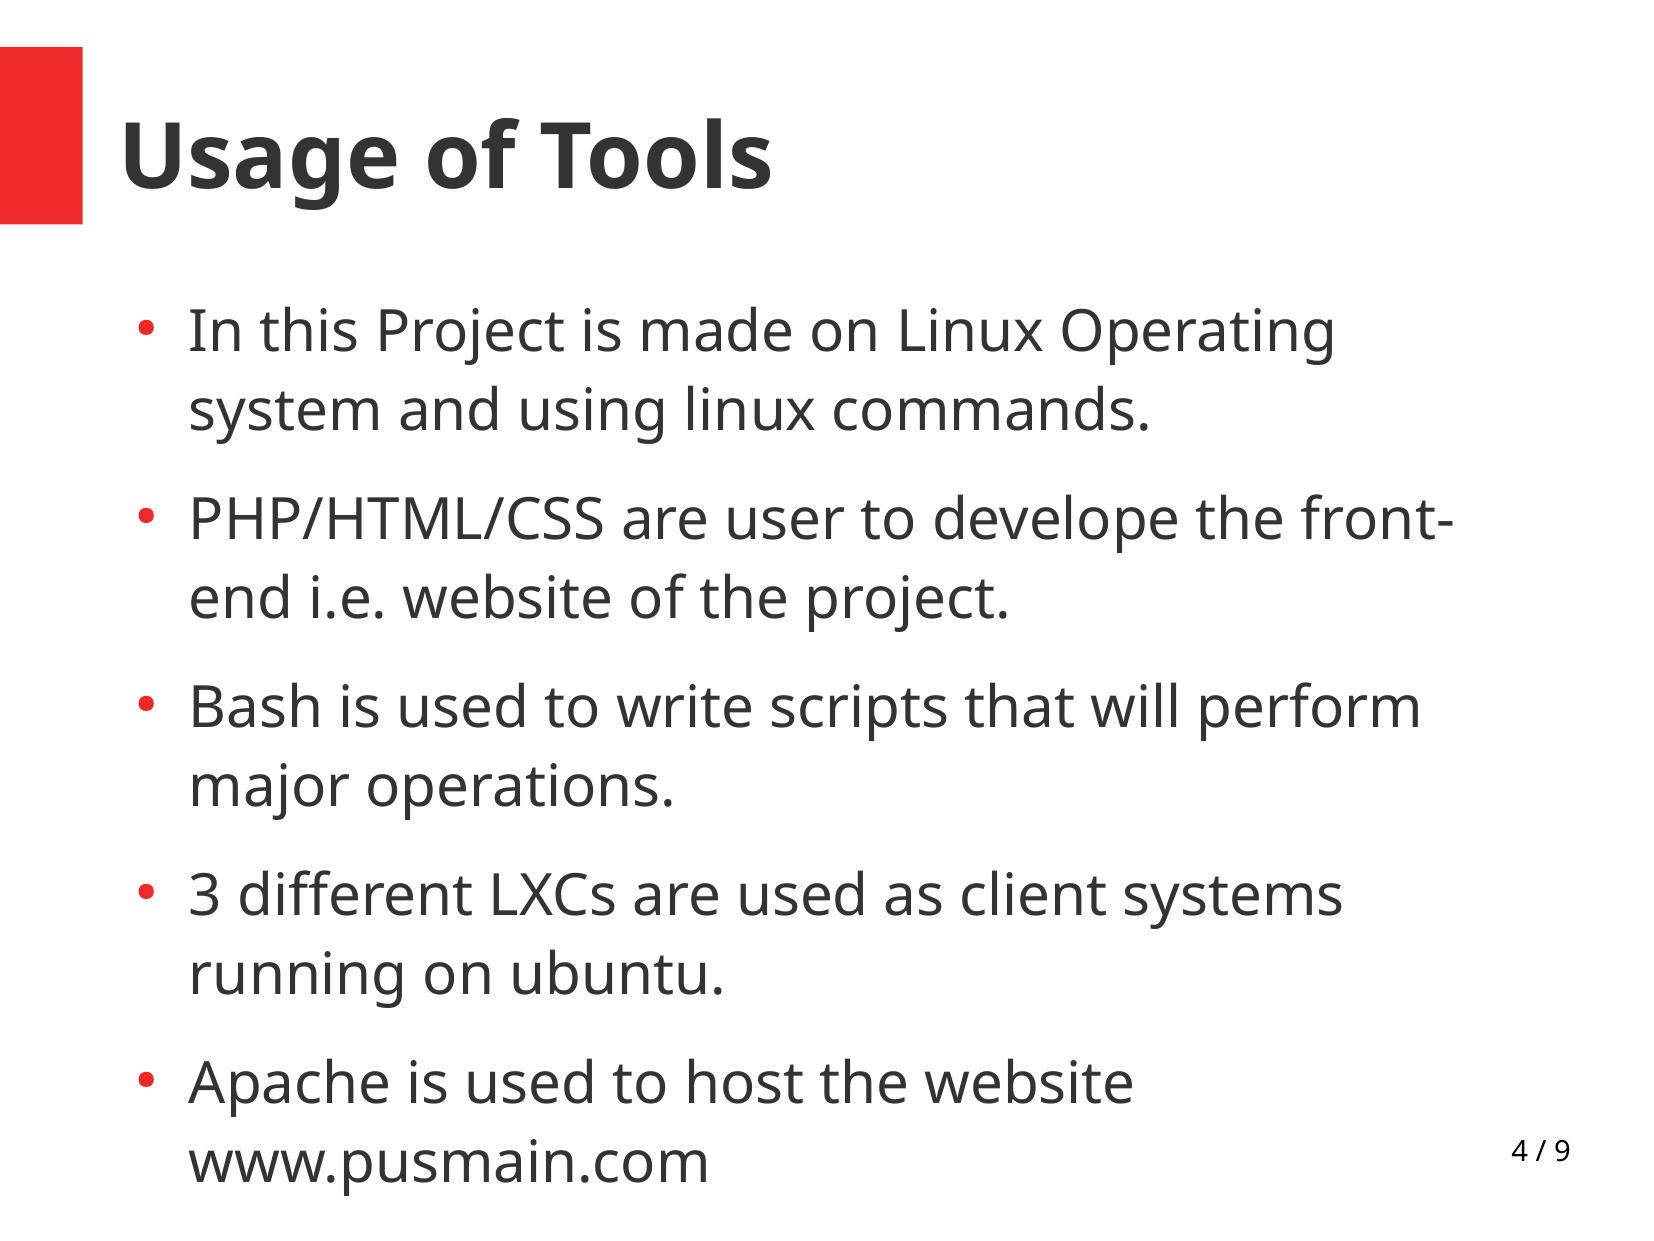

# Usage of Tools
In this Project is made on Linux Operating system and using linux commands.
PHP/HTML/CSS are user to develope the front-end i.e. website of the project.
Bash is used to write scripts that will perform major operations.
3 different LXCs are used as client systems running on ubuntu.
Apache is used to host the website www.pusmain.com
4